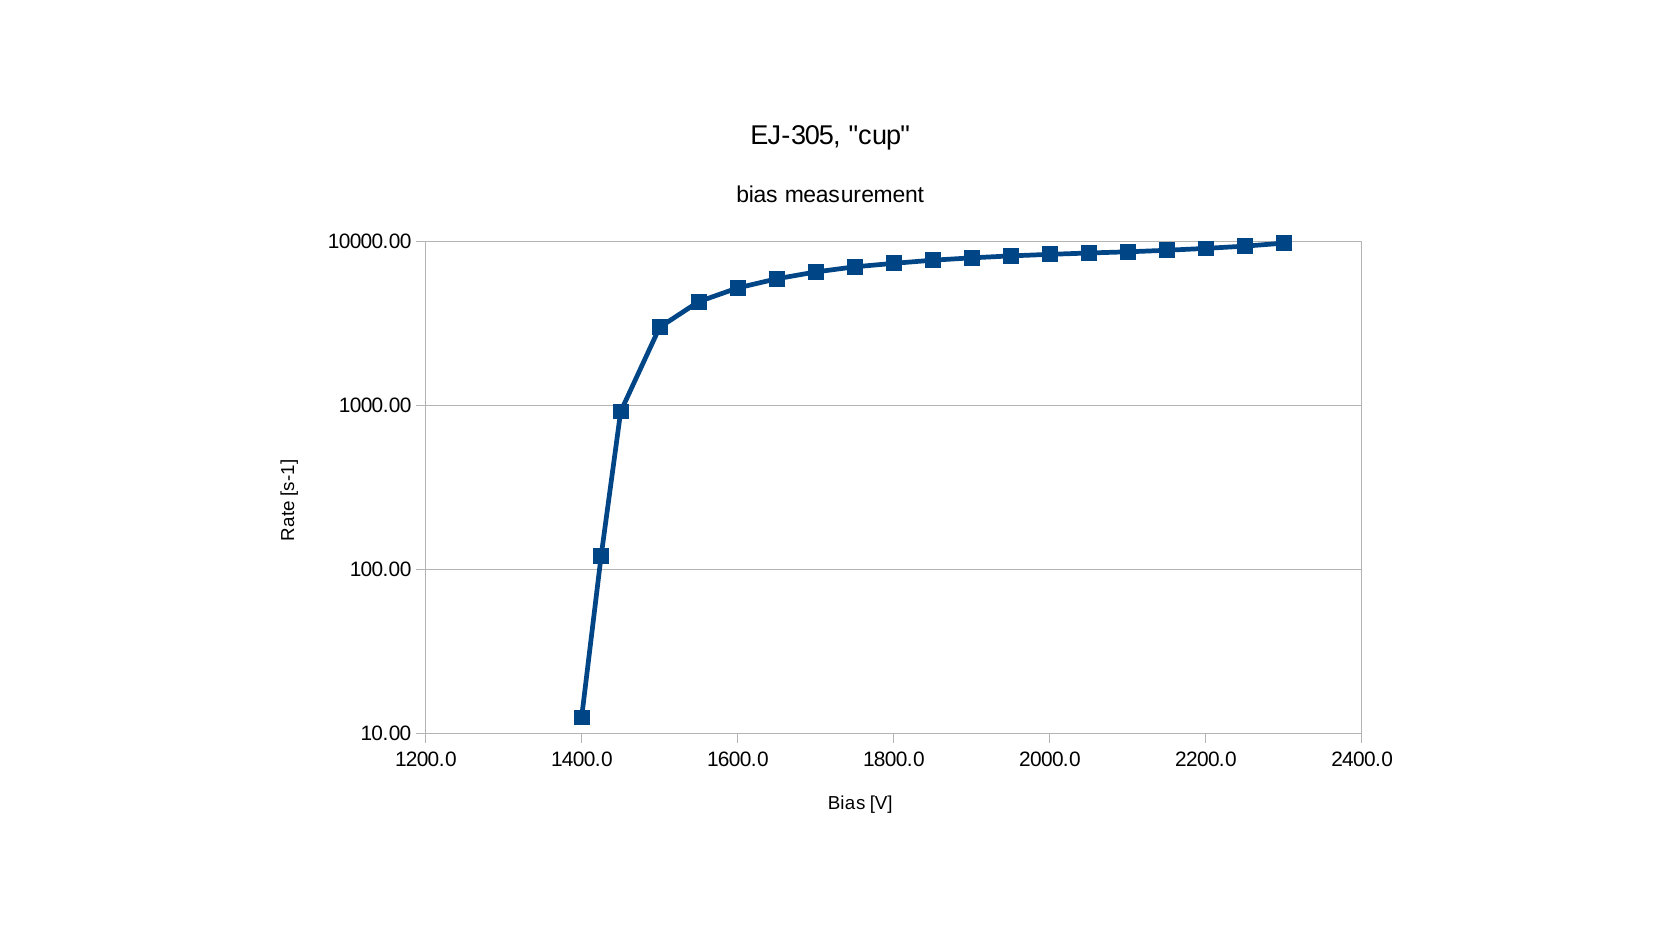

#
### Chart: EJ-305, "cup"
bias measurement
| Category | Column D |
|---|---|